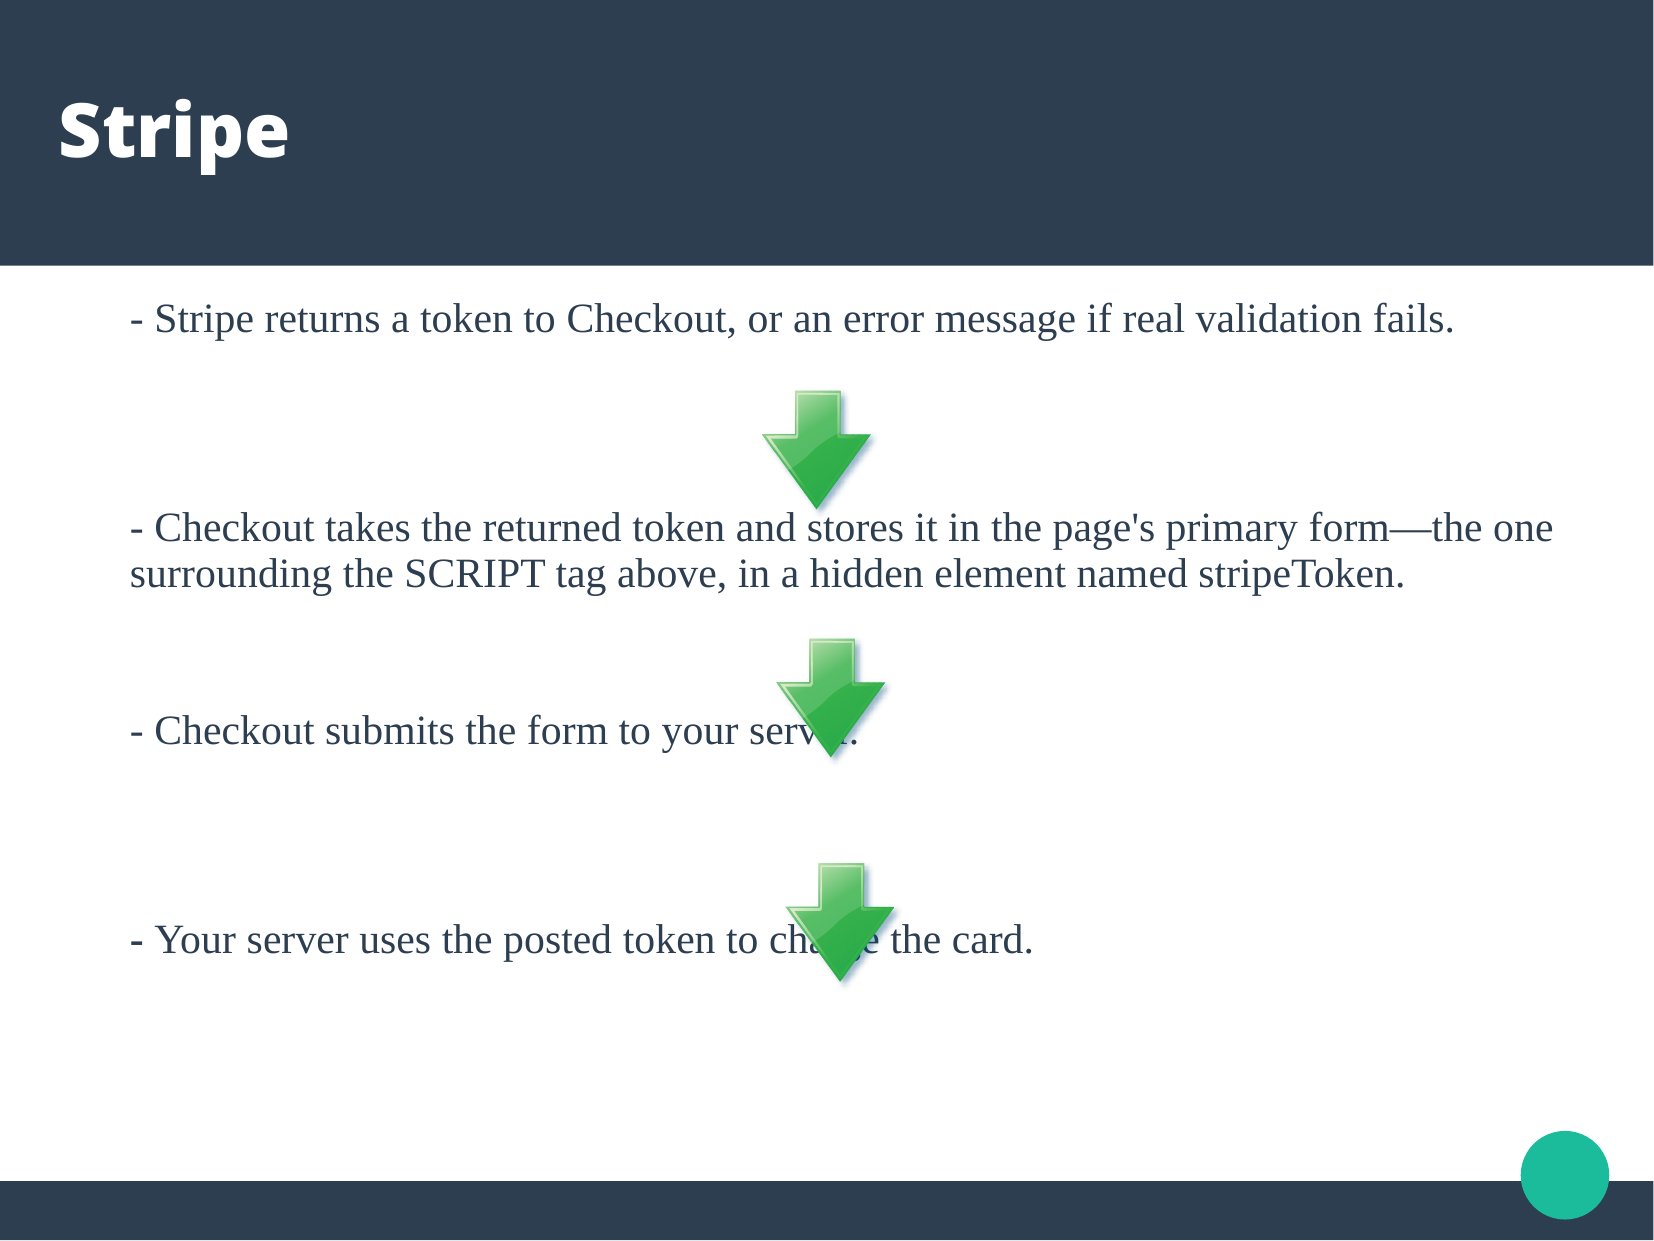

# Stripe
- Stripe returns a token to Checkout, or an error message if real validation fails.
- Checkout takes the returned token and stores it in the page's primary form—the one surrounding the SCRIPT tag above, in a hidden element named stripeToken.
- Checkout submits the form to your server.
- Your server uses the posted token to charge the card.